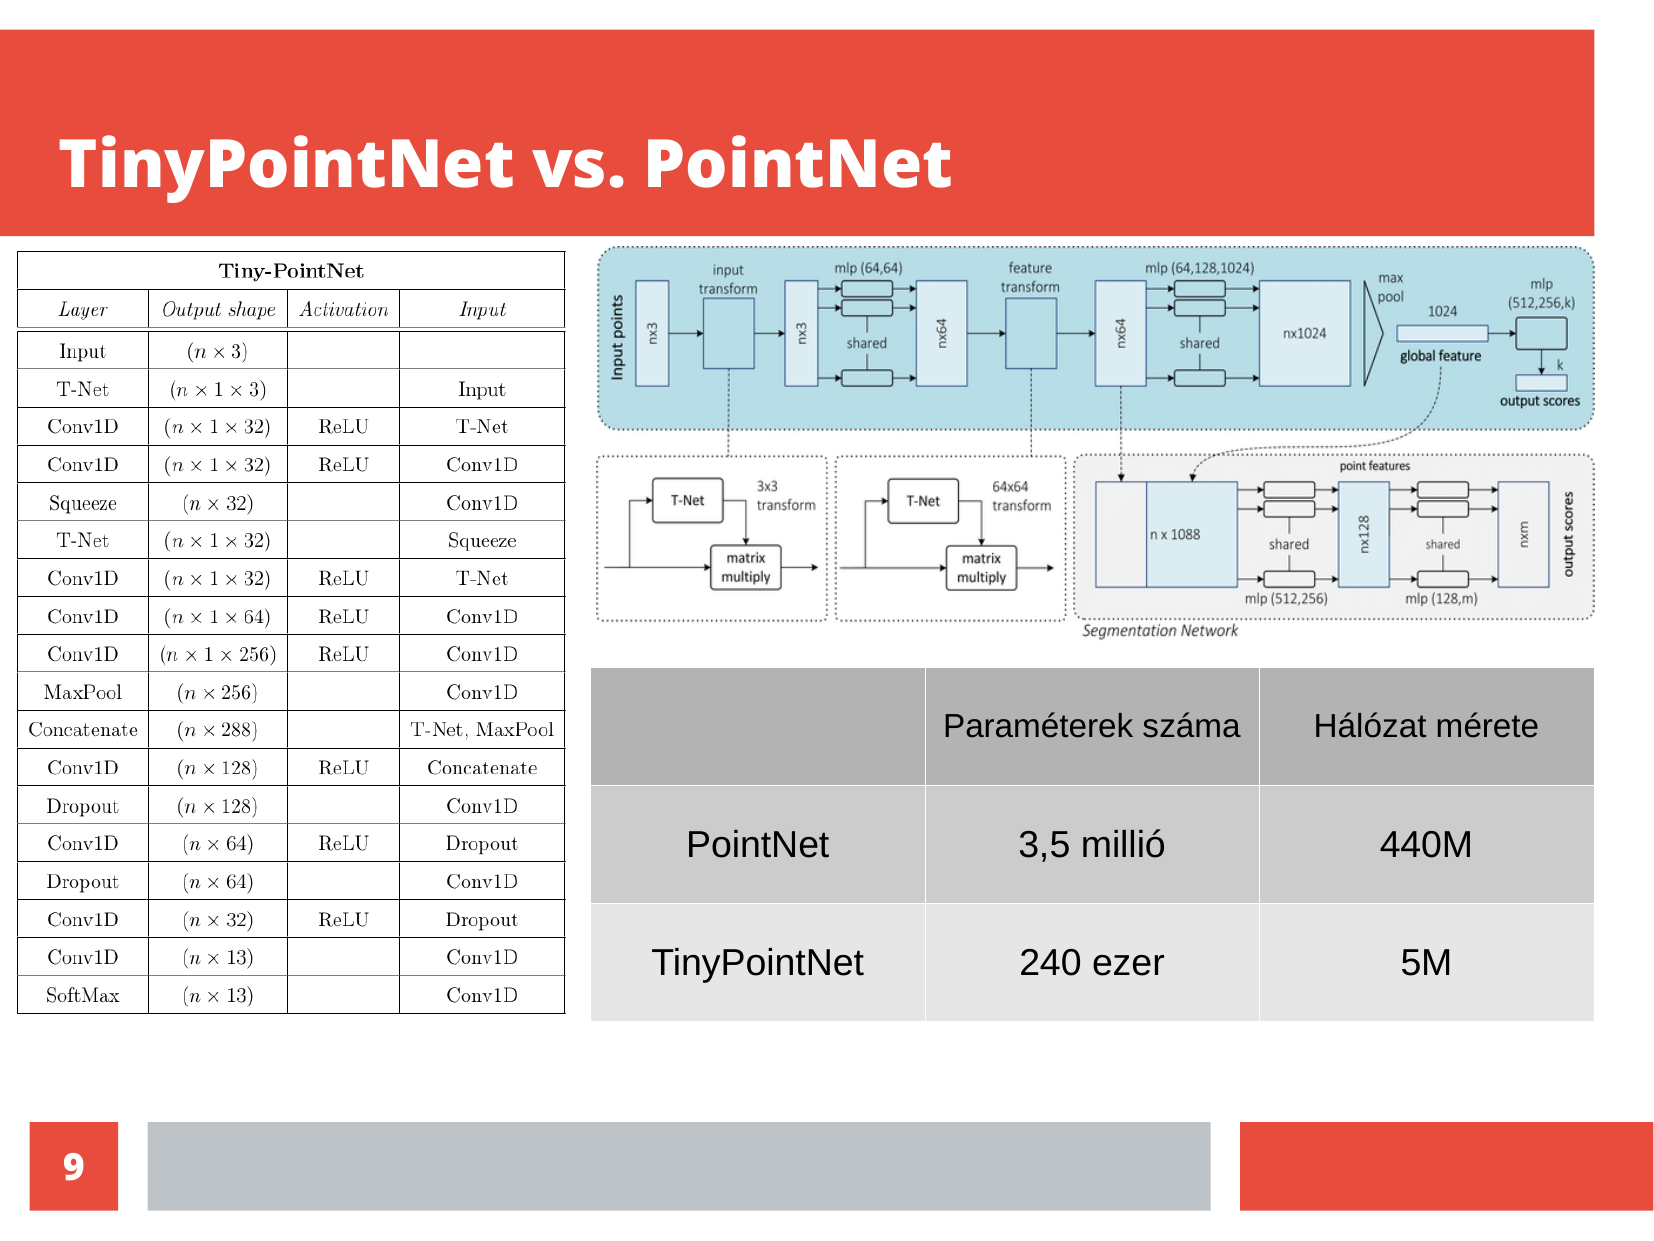

# TinyPointNet vs. PointNet
| | Paraméterek száma | Hálózat mérete |
| --- | --- | --- |
| PointNet | 3,5 millió | 440M |
| TinyPointNet | 240 ezer | 5M |
9